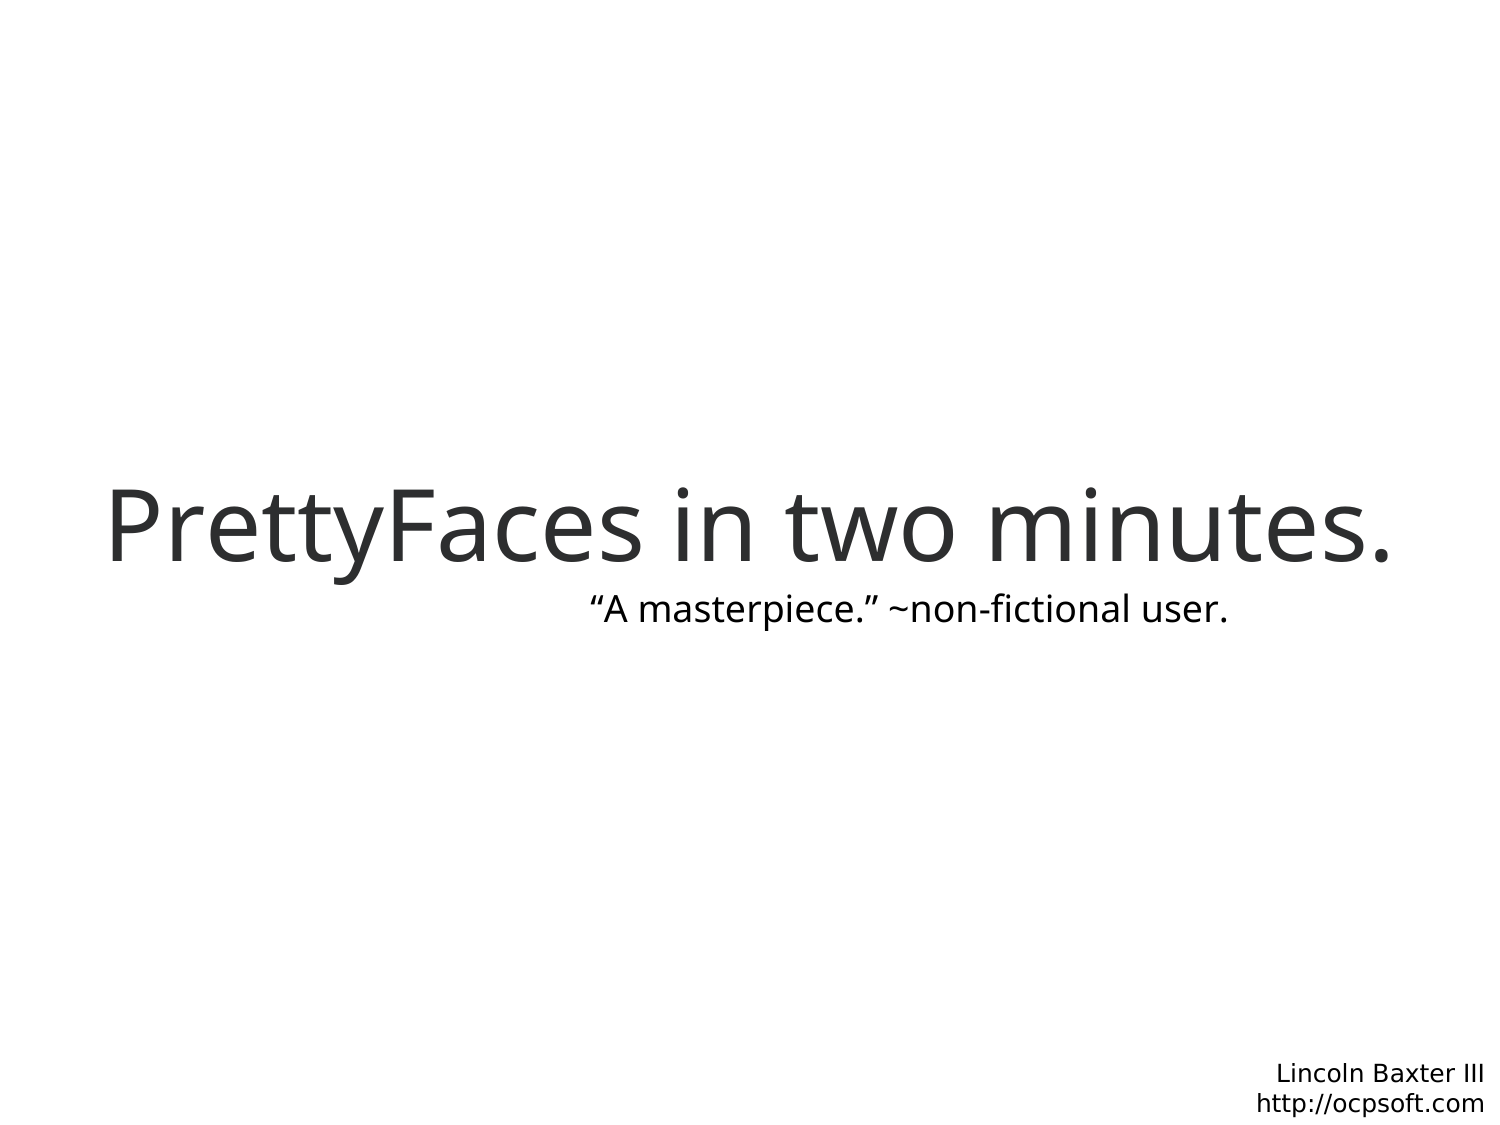

# PrettyFaces in two minutes.
“A masterpiece.” ~non-fictional user.